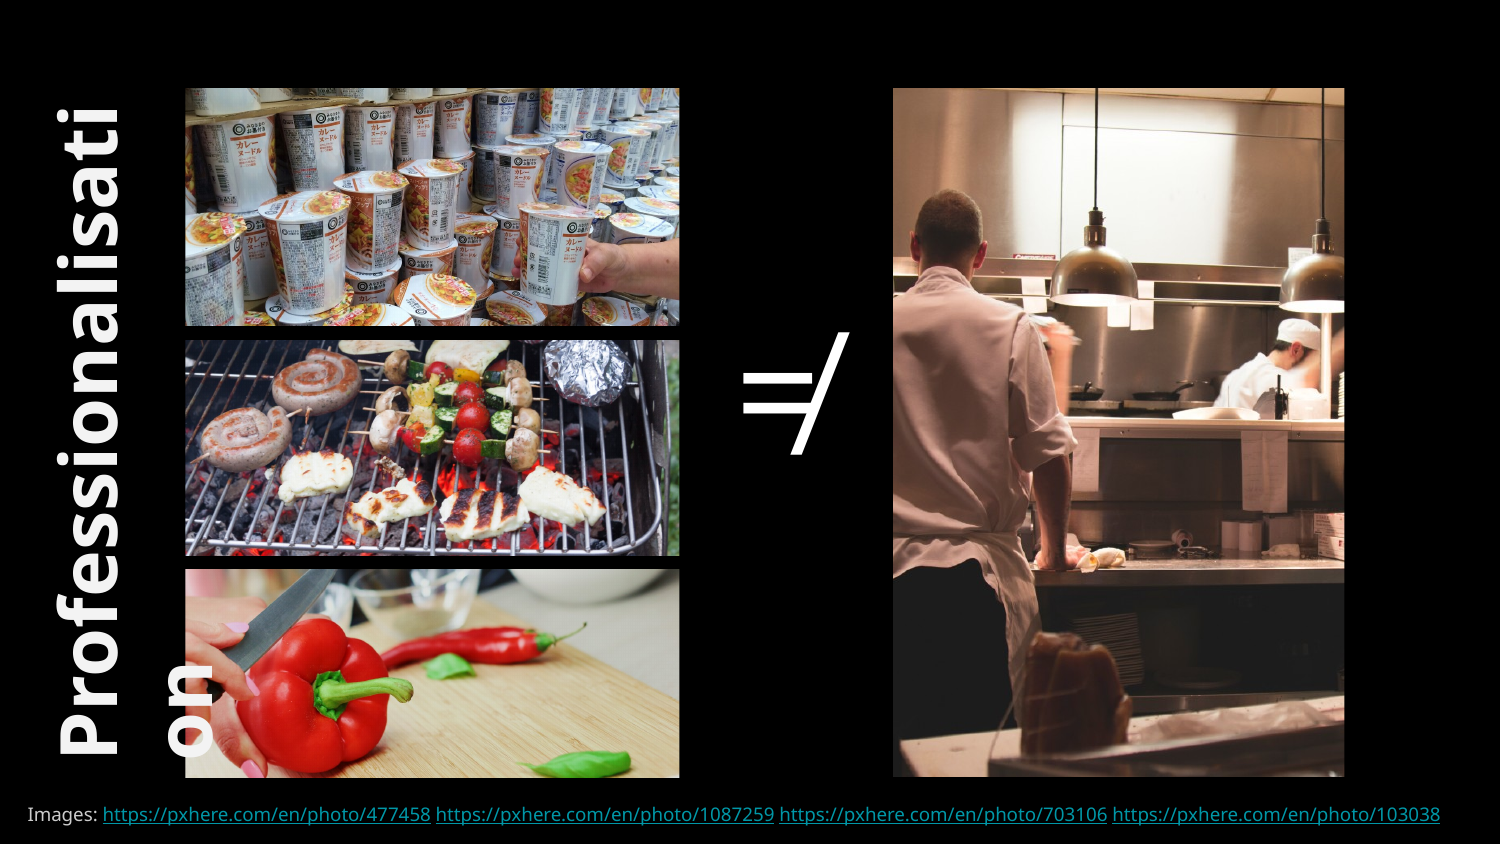

≠
Professionalisation
Images: https://pxhere.com/en/photo/477458 https://pxhere.com/en/photo/1087259 https://pxhere.com/en/photo/703106 https://pxhere.com/en/photo/103038